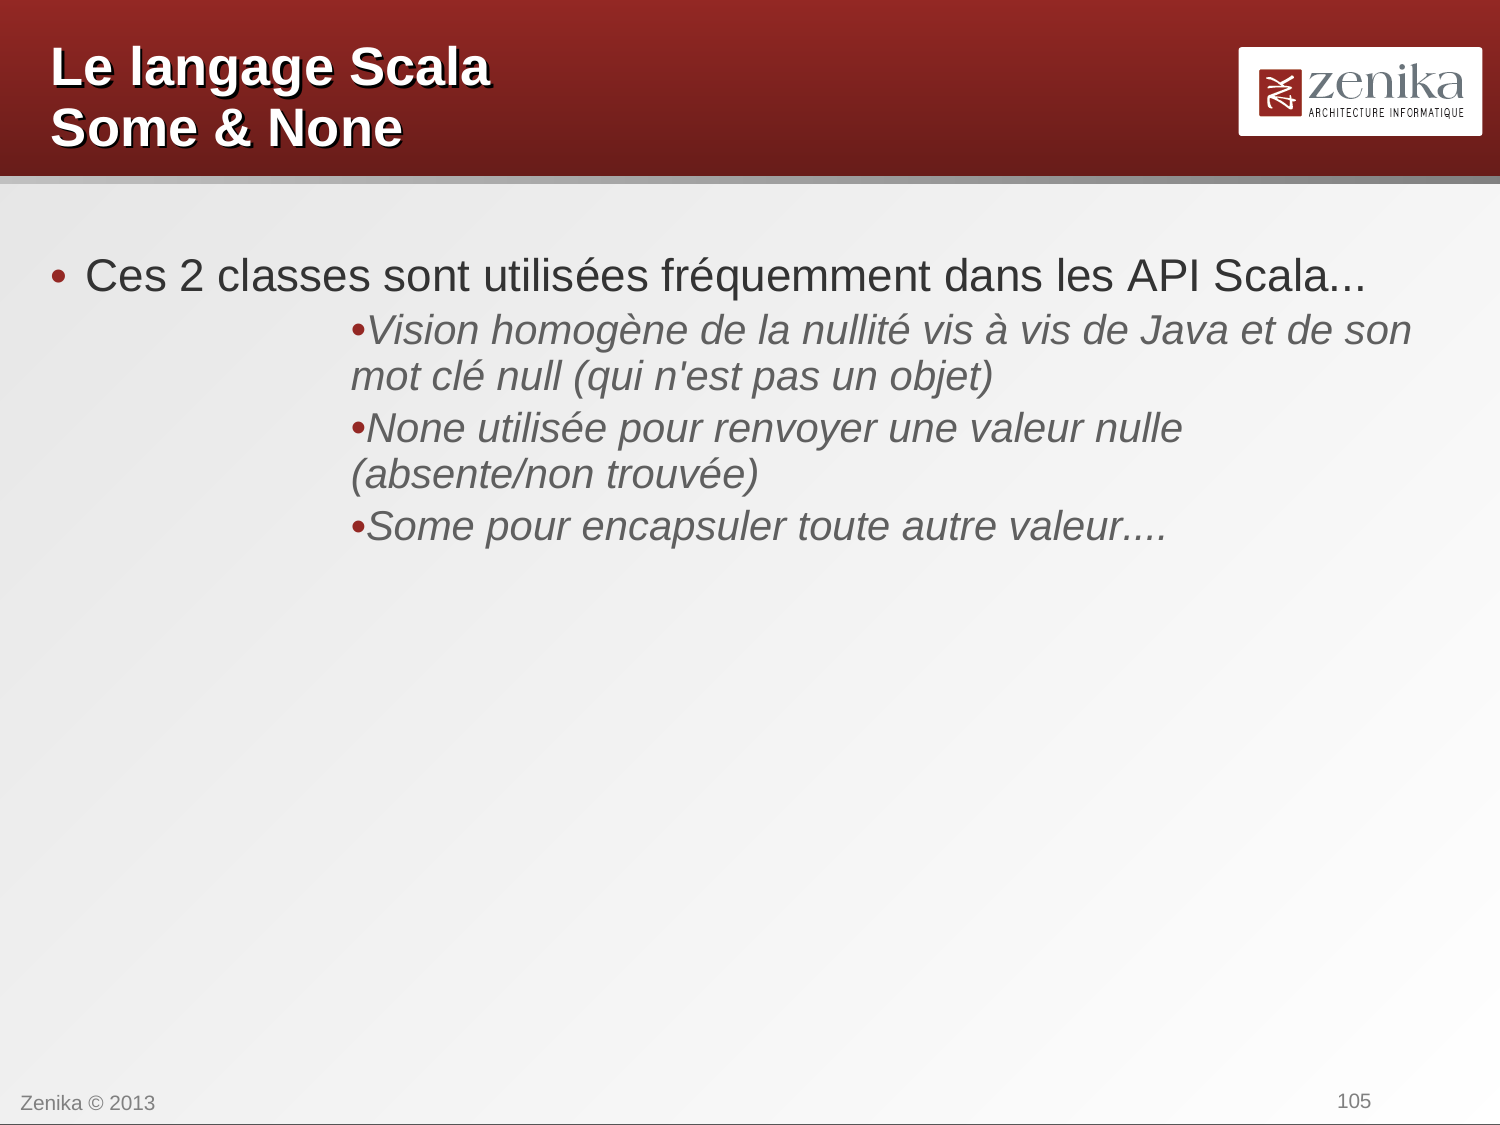

# Le langage Scala Some & None
Ces 2 classes sont utilisées fréquemment dans les API Scala...
Vision homogène de la nullité vis à vis de Java et de son mot clé null (qui n'est pas un objet)
None utilisée pour renvoyer une valeur nulle (absente/non trouvée)
Some pour encapsuler toute autre valeur....